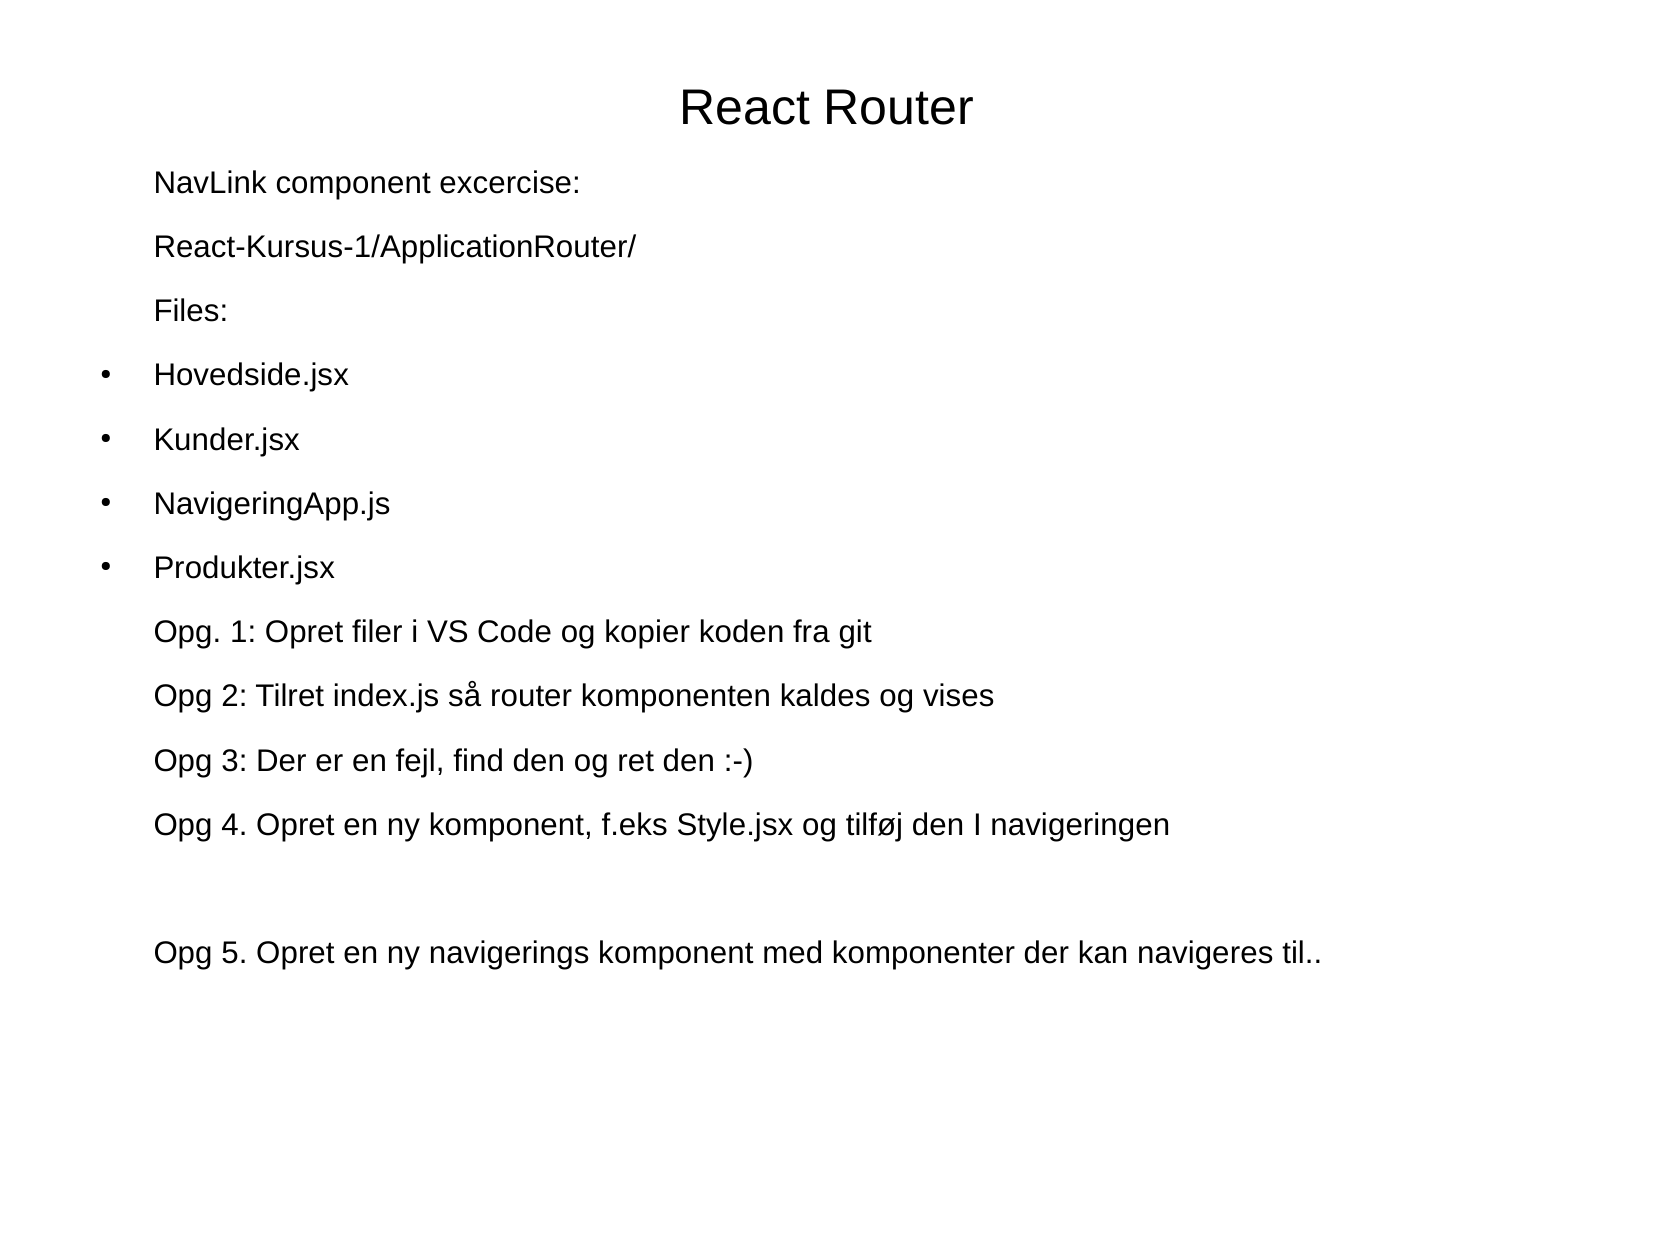

# React Router
NavLink component excercise:
React-Kursus-1/ApplicationRouter/
Files:
Hovedside.jsx
Kunder.jsx
NavigeringApp.js
Produkter.jsx
Opg. 1: Opret filer i VS Code og kopier koden fra git
Opg 2: Tilret index.js så router komponenten kaldes og vises
Opg 3: Der er en fejl, find den og ret den :-)
Opg 4. Opret en ny komponent, f.eks Style.jsx og tilføj den I navigeringen
Opg 5. Opret en ny navigerings komponent med komponenter der kan navigeres til..